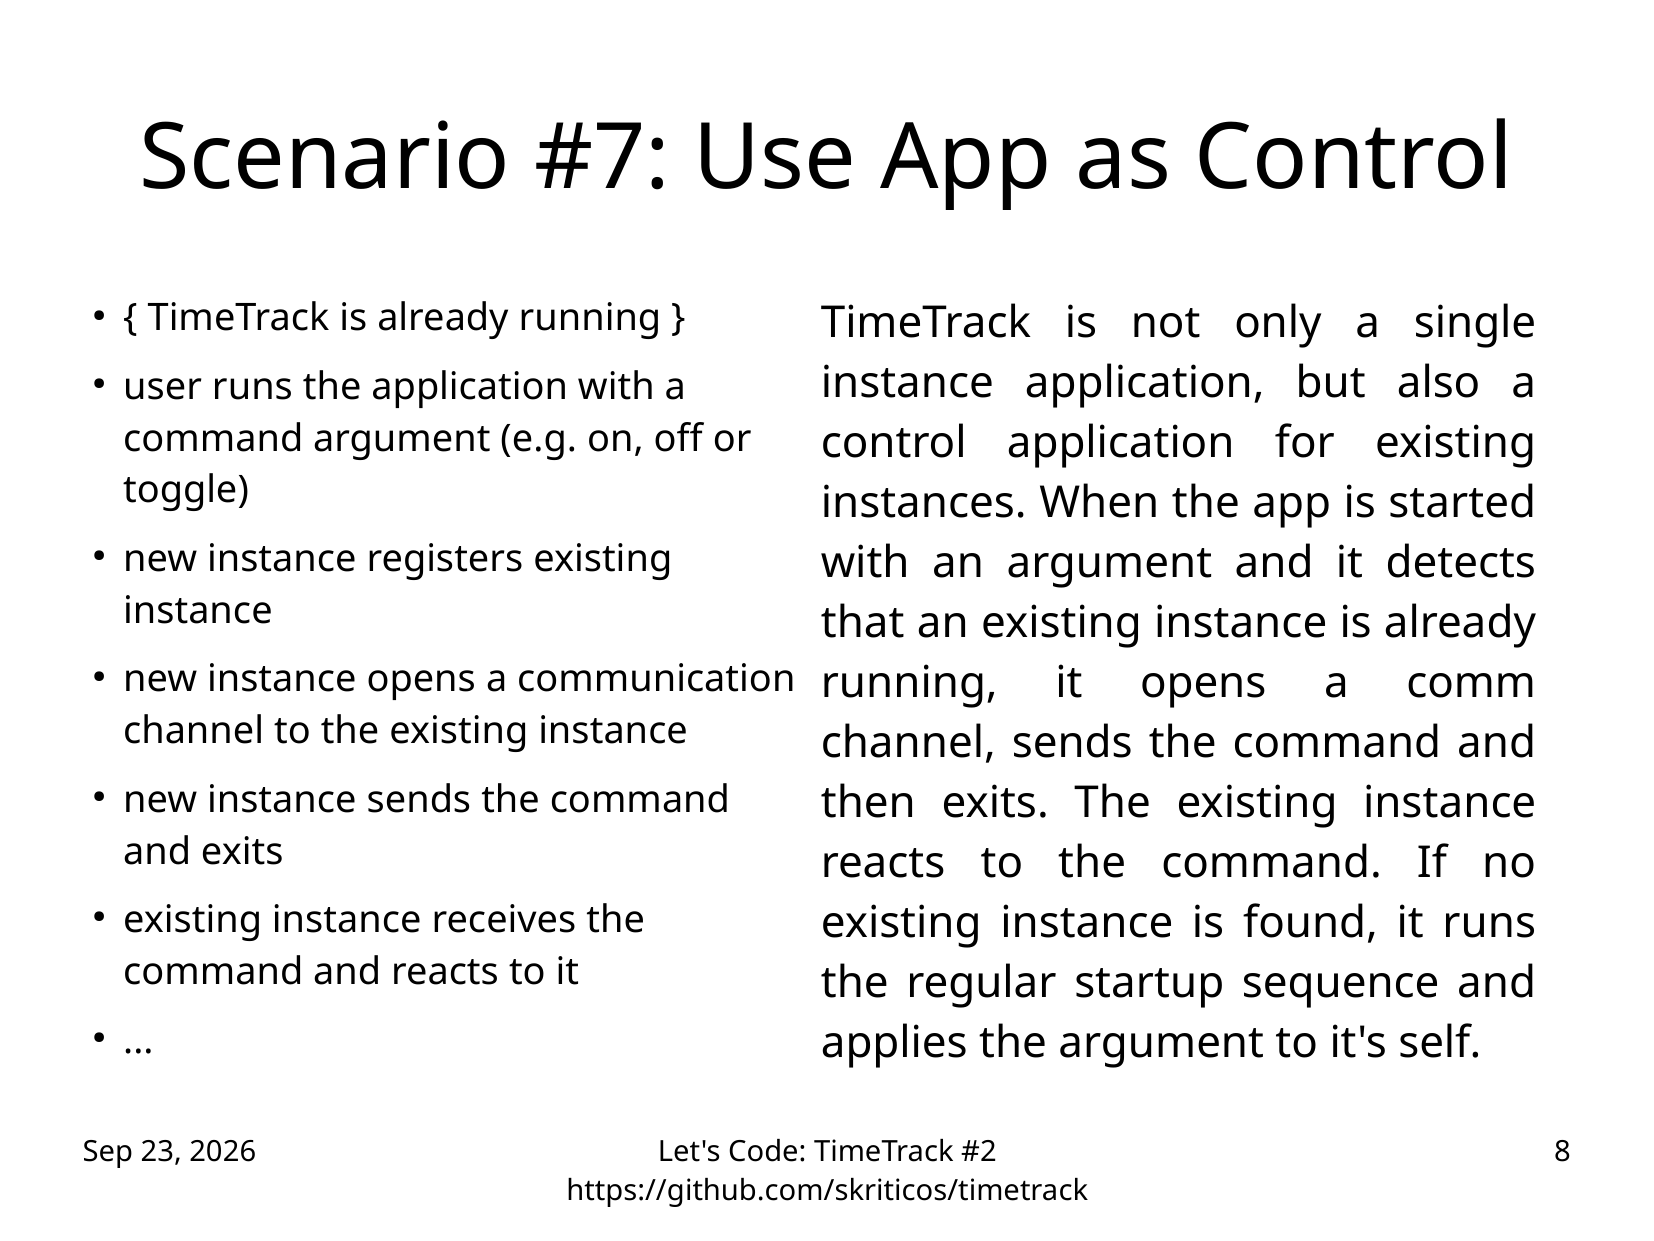

# Scenario #7: Use App as Control
{ TimeTrack is already running }
user runs the application with a command argument (e.g. on, off or toggle)
new instance registers existing instance
new instance opens a communication channel to the existing instance
new instance sends the command and exits
existing instance receives the command and reacts to it
...
TimeTrack is not only a single instance application, but also a control application for existing instances. When the app is started with an argument and it detects that an existing instance is already running, it opens a comm channel, sends the command and then exits. The existing instance reacts to the command. If no existing instance is found, it runs the regular startup sequence and applies the argument to it's self.
Let's Code: TimeTrack #1\n https://github.com/skriticos/timetrack
8